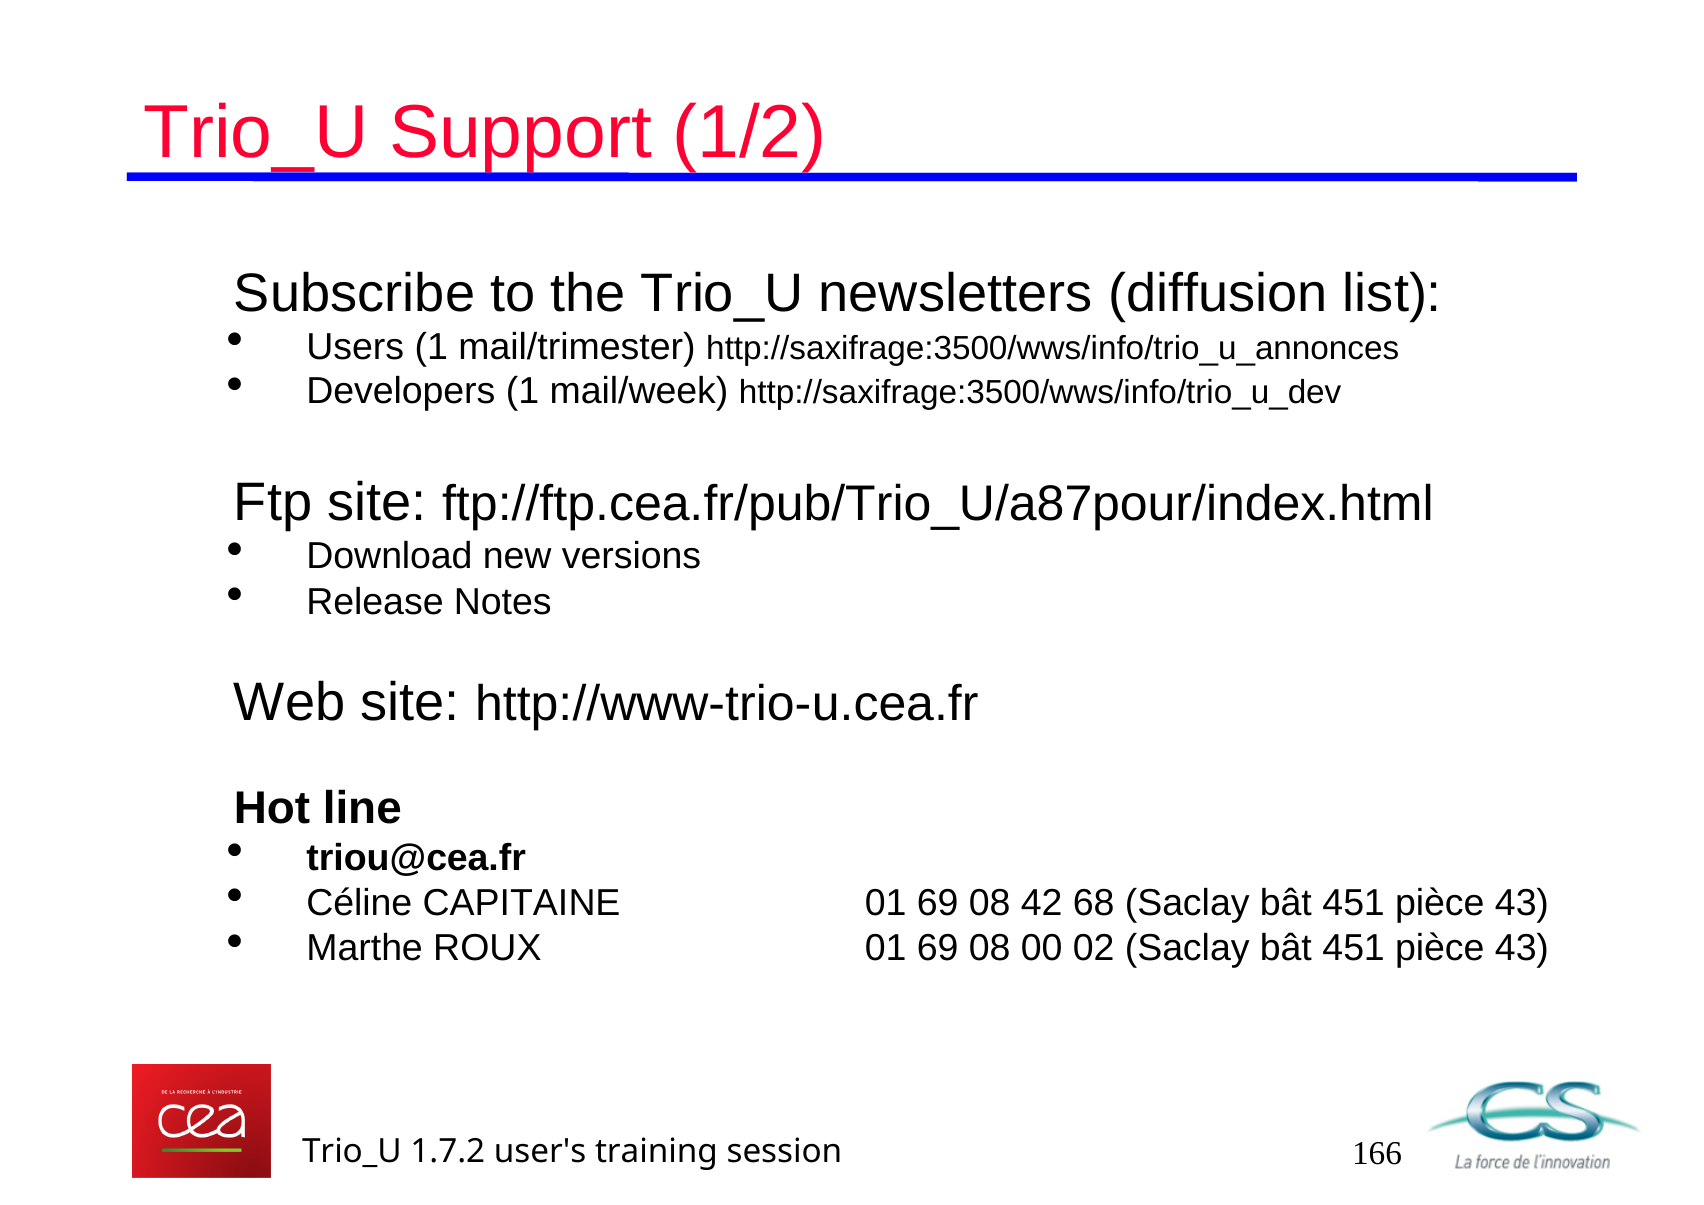

# Trio_U Support (1/2)
	Subscribe to the Trio_U newsletters (diffusion list):
Users (1 mail/trimester) http://saxifrage:3500/wws/info/trio_u_annonces
Developers (1 mail/week) http://saxifrage:3500/wws/info/trio_u_dev
	Ftp site: ftp://ftp.cea.fr/pub/Trio_U/a87pour/index.html
Download new versions
Release Notes
	Web site: http://www-trio-u.cea.fr
	Hot line
triou@cea.fr
Céline CAPITAINE 		01 69 08 42 68 (Saclay bât 451 pièce 43)
Marthe ROUX 		01 69 08 00 02 (Saclay bât 451 pièce 43)
Trio_U 1.7.2 user's training session
166